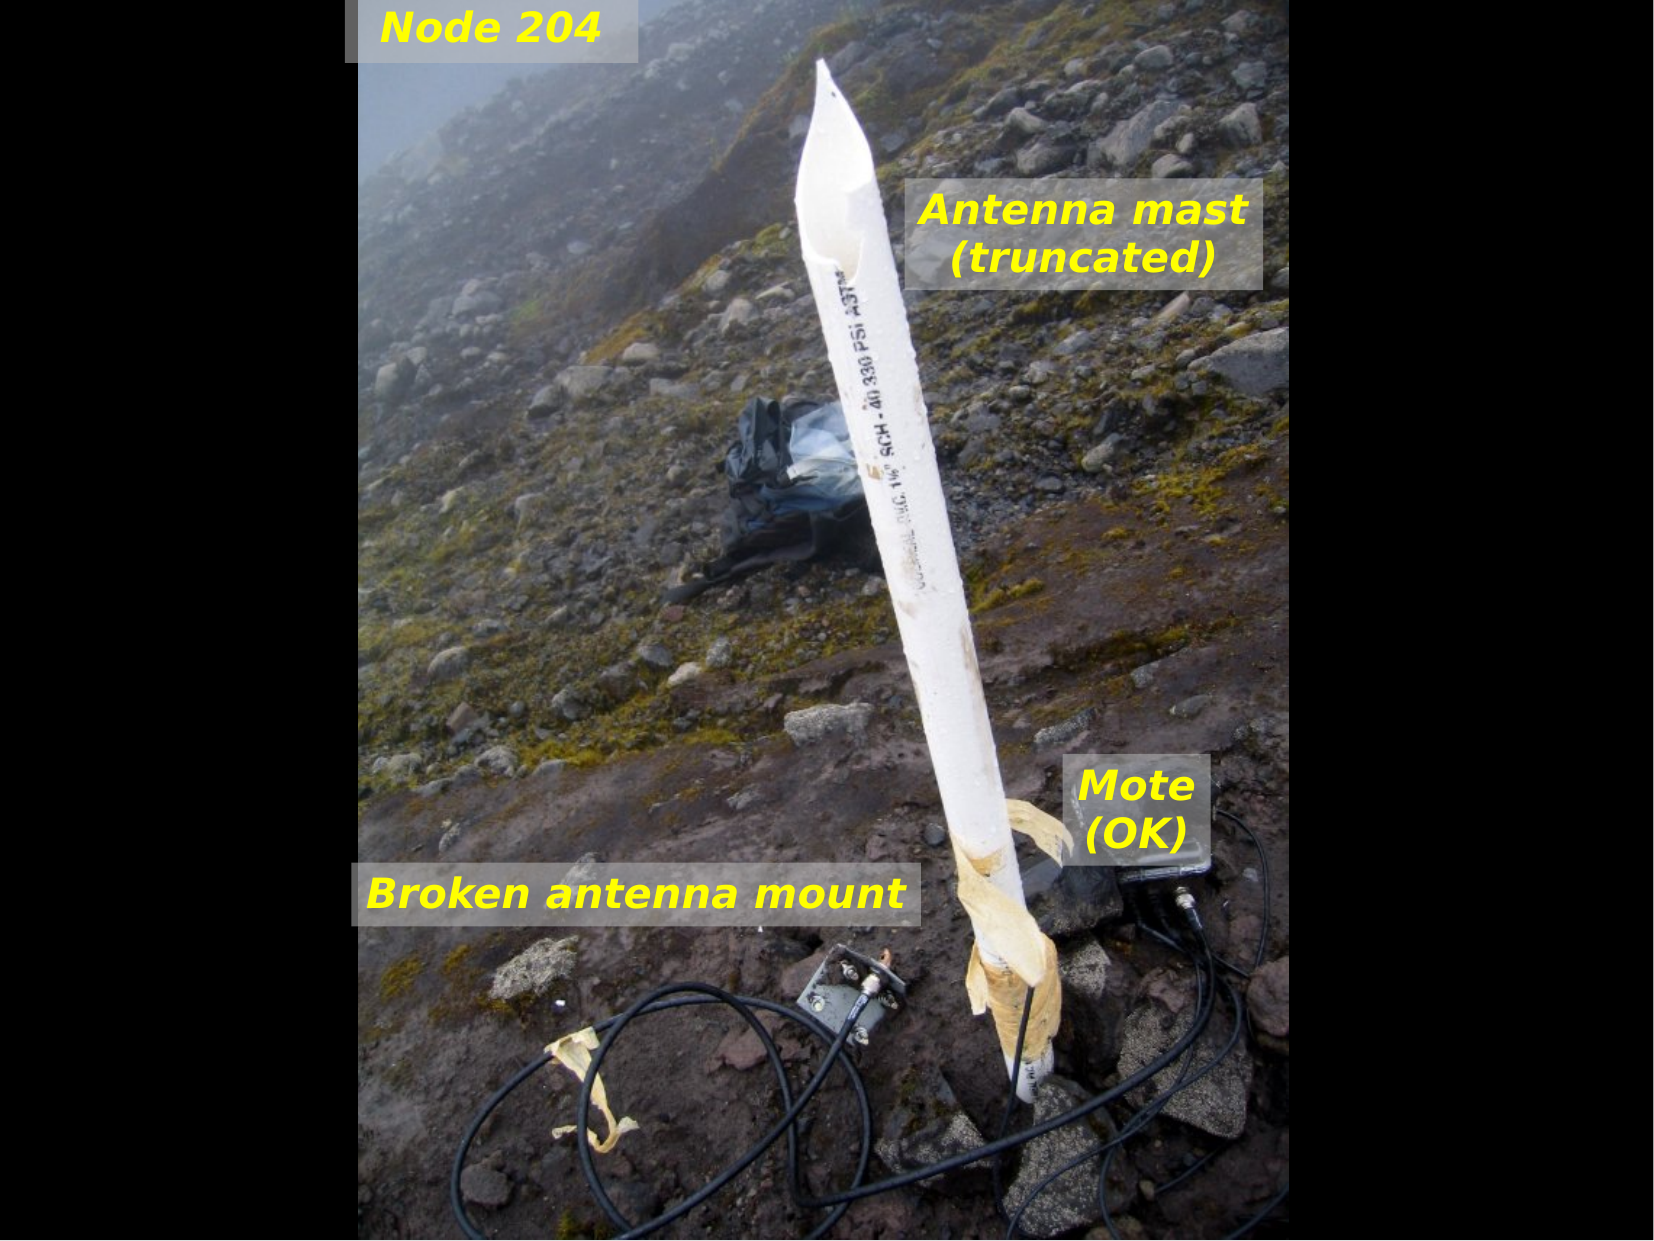

Node 204
Antenna mast
(truncated)
Mote
(OK)
Broken antenna mount